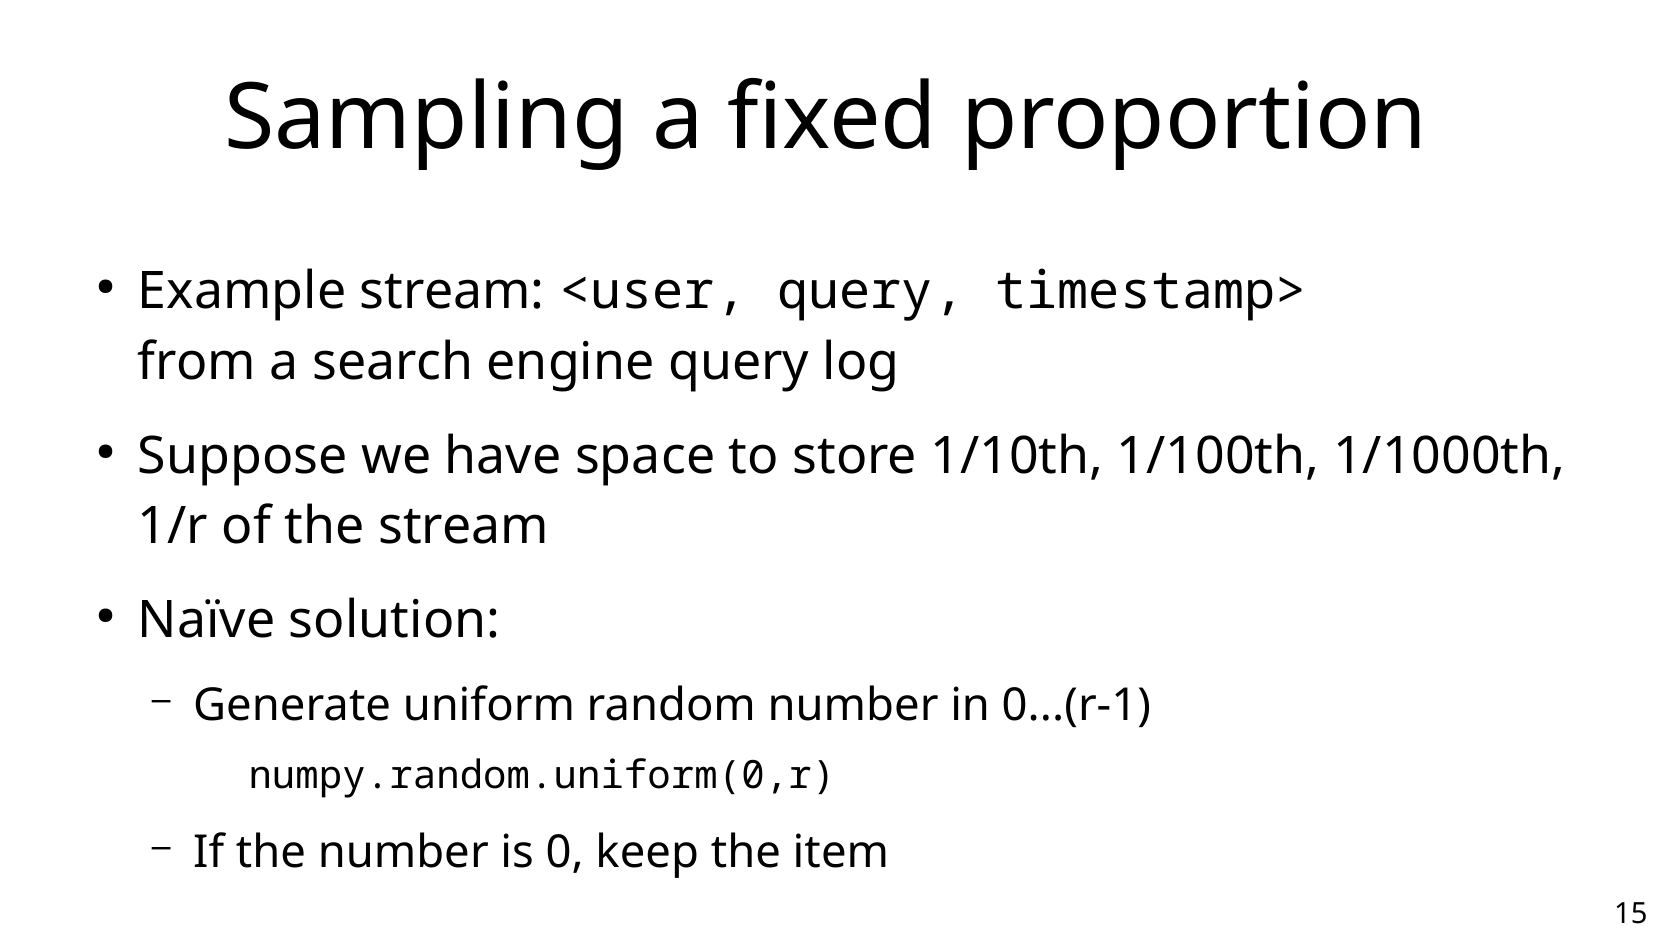

# Sampling a fixed proportion
Example stream: <user, query, timestamp>
from a search engine query log
Suppose we have space to store 1/10th, 1/100th, 1/1000th, 1/r of the stream
Naïve solution:
Generate uniform random number in 0...(r-1)
numpy.random.uniform(0,r)
If the number is 0, keep the item
15